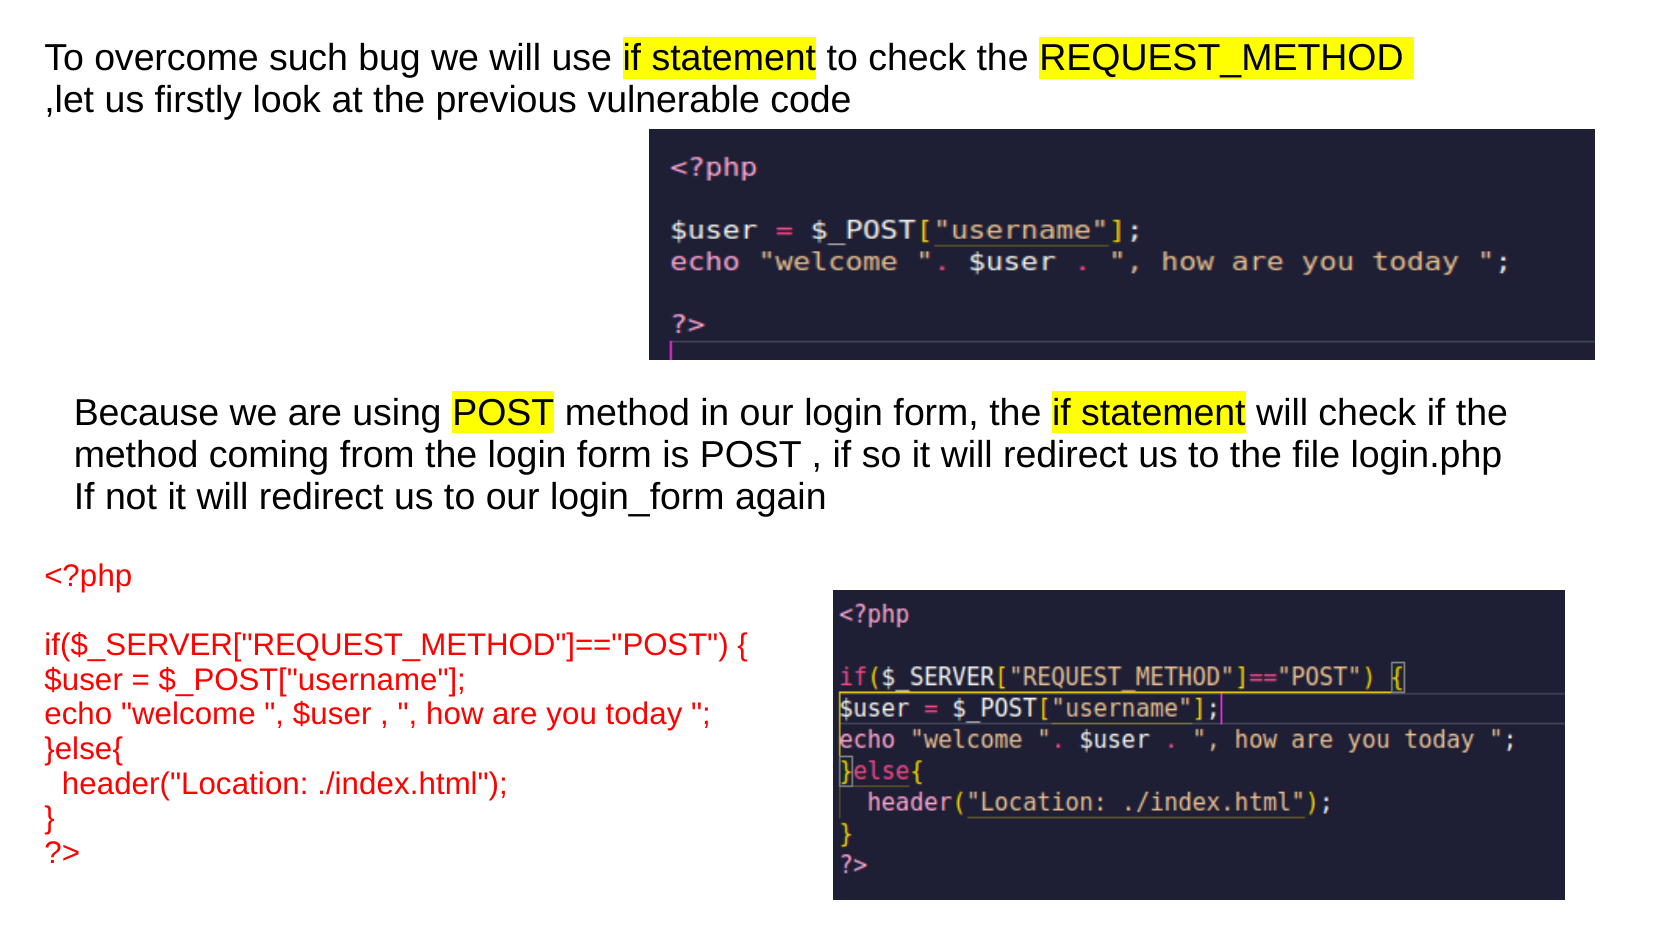

To overcome such bug we will use if statement to check the REQUEST_METHOD
,let us firstly look at the previous vulnerable code
Because we are using POST method in our login form, the if statement will check if the
method coming from the login form is POST , if so it will redirect us to the file login.php
If not it will redirect us to our login_form again
<?php
if($_SERVER["REQUEST_METHOD"]=="POST") {
$user = $_POST["username"];
echo "welcome ", $user , ", how are you today ";
}else{
 header("Location: ./index.html");
}
?>